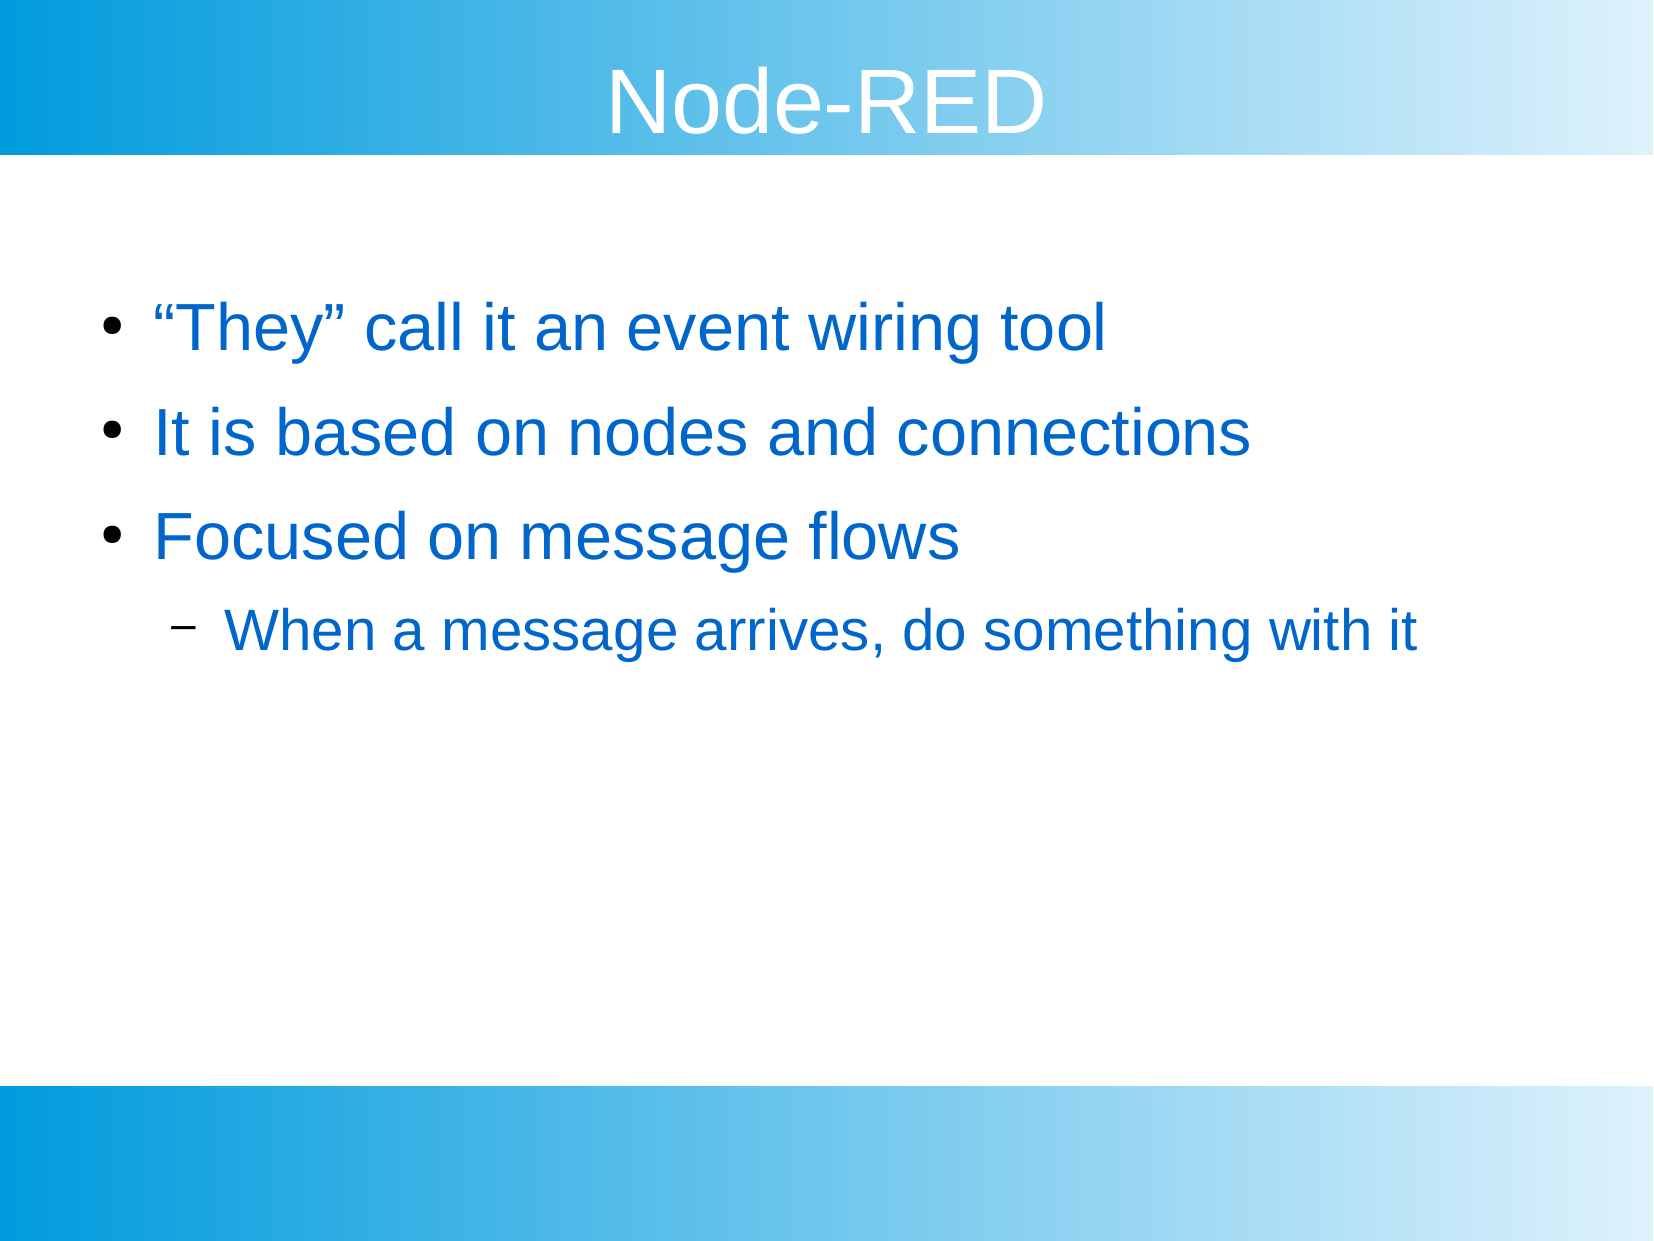

# Node-RED
“They” call it an event wiring tool
It is based on nodes and connections
Focused on message flows
When a message arrives, do something with it